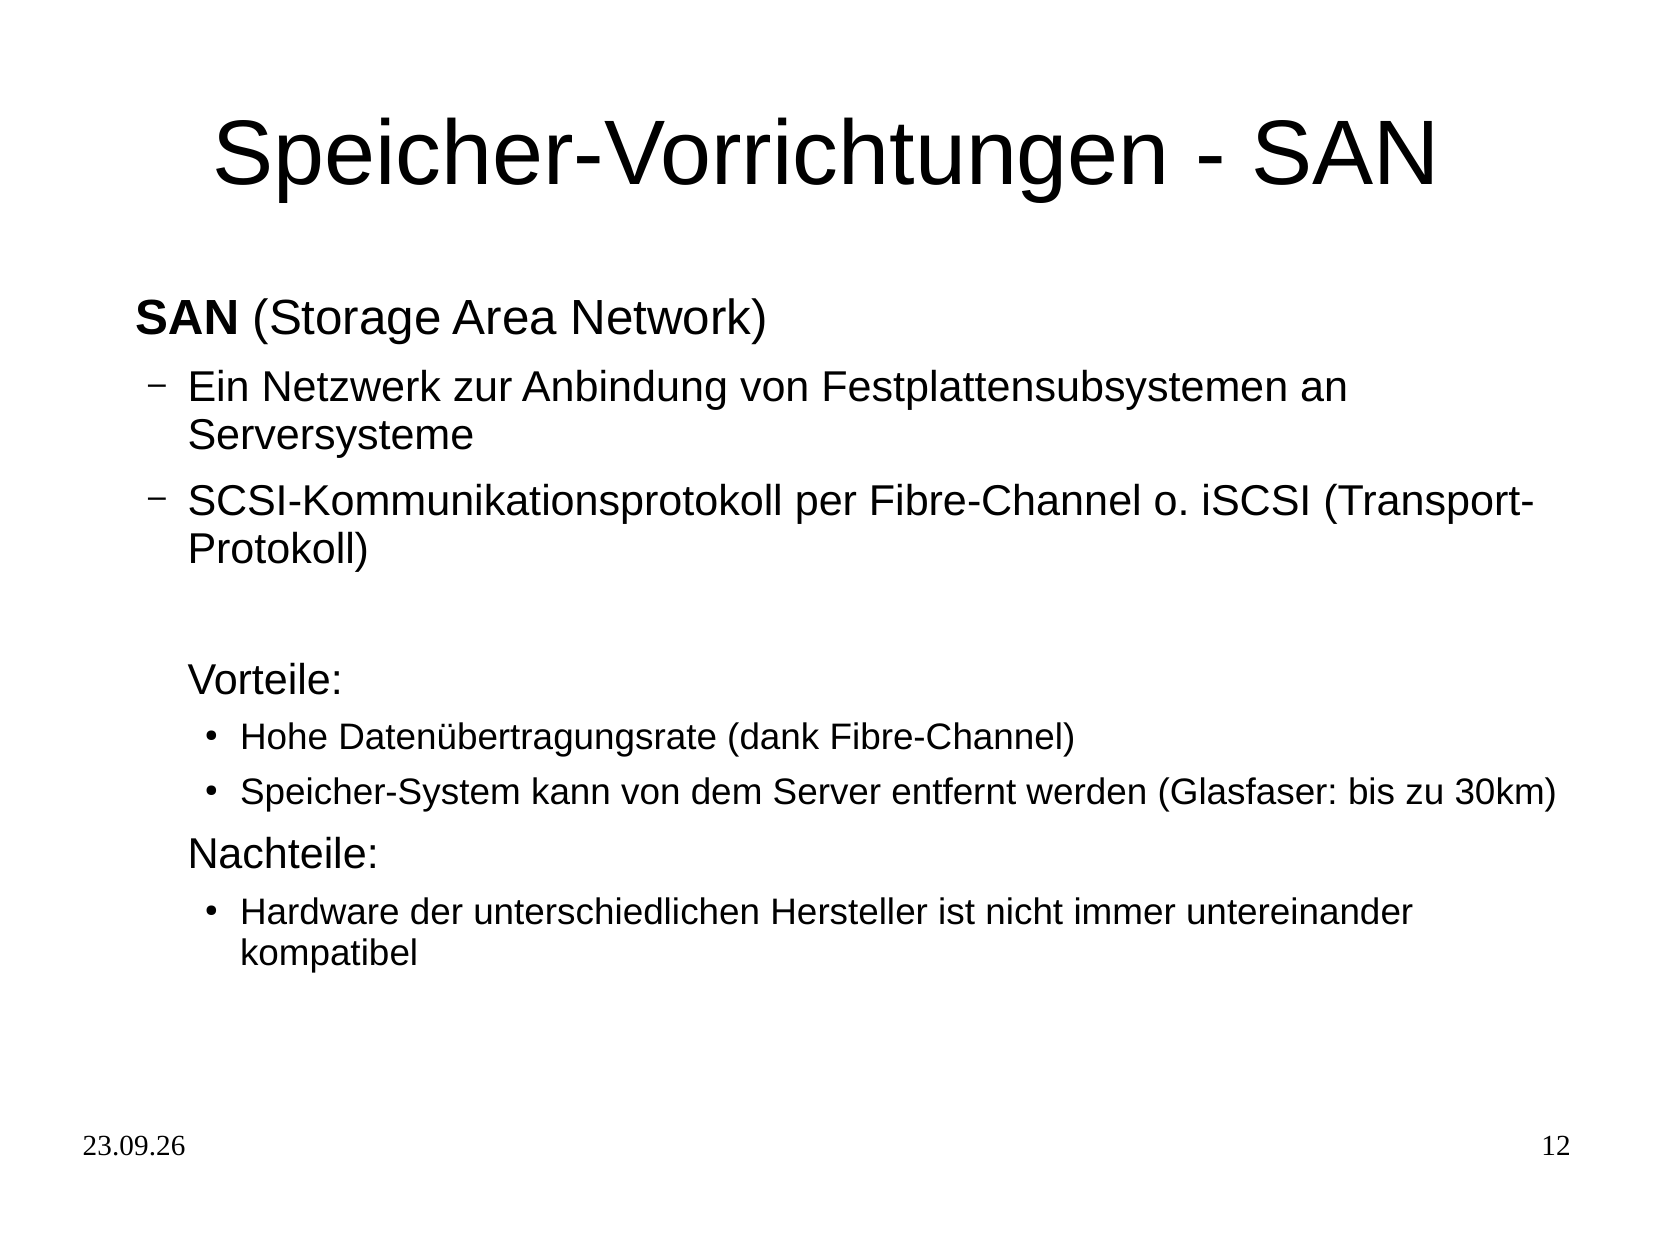

Speicher-Vorrichtungen - SAN
# SAN (Storage Area Network)
Ein Netzwerk zur Anbindung von Festplattensubsystemen an Serversysteme
SCSI-Kommunikationsprotokoll per Fibre-Channel o. iSCSI (Transport-Protokoll)
Vorteile:
Hohe Datenübertragungsrate (dank Fibre-Channel)
Speicher-System kann von dem Server entfernt werden (Glasfaser: bis zu 30km)
Nachteile:
Hardware der unterschiedlichen Hersteller ist nicht immer untereinander kompatibel
12